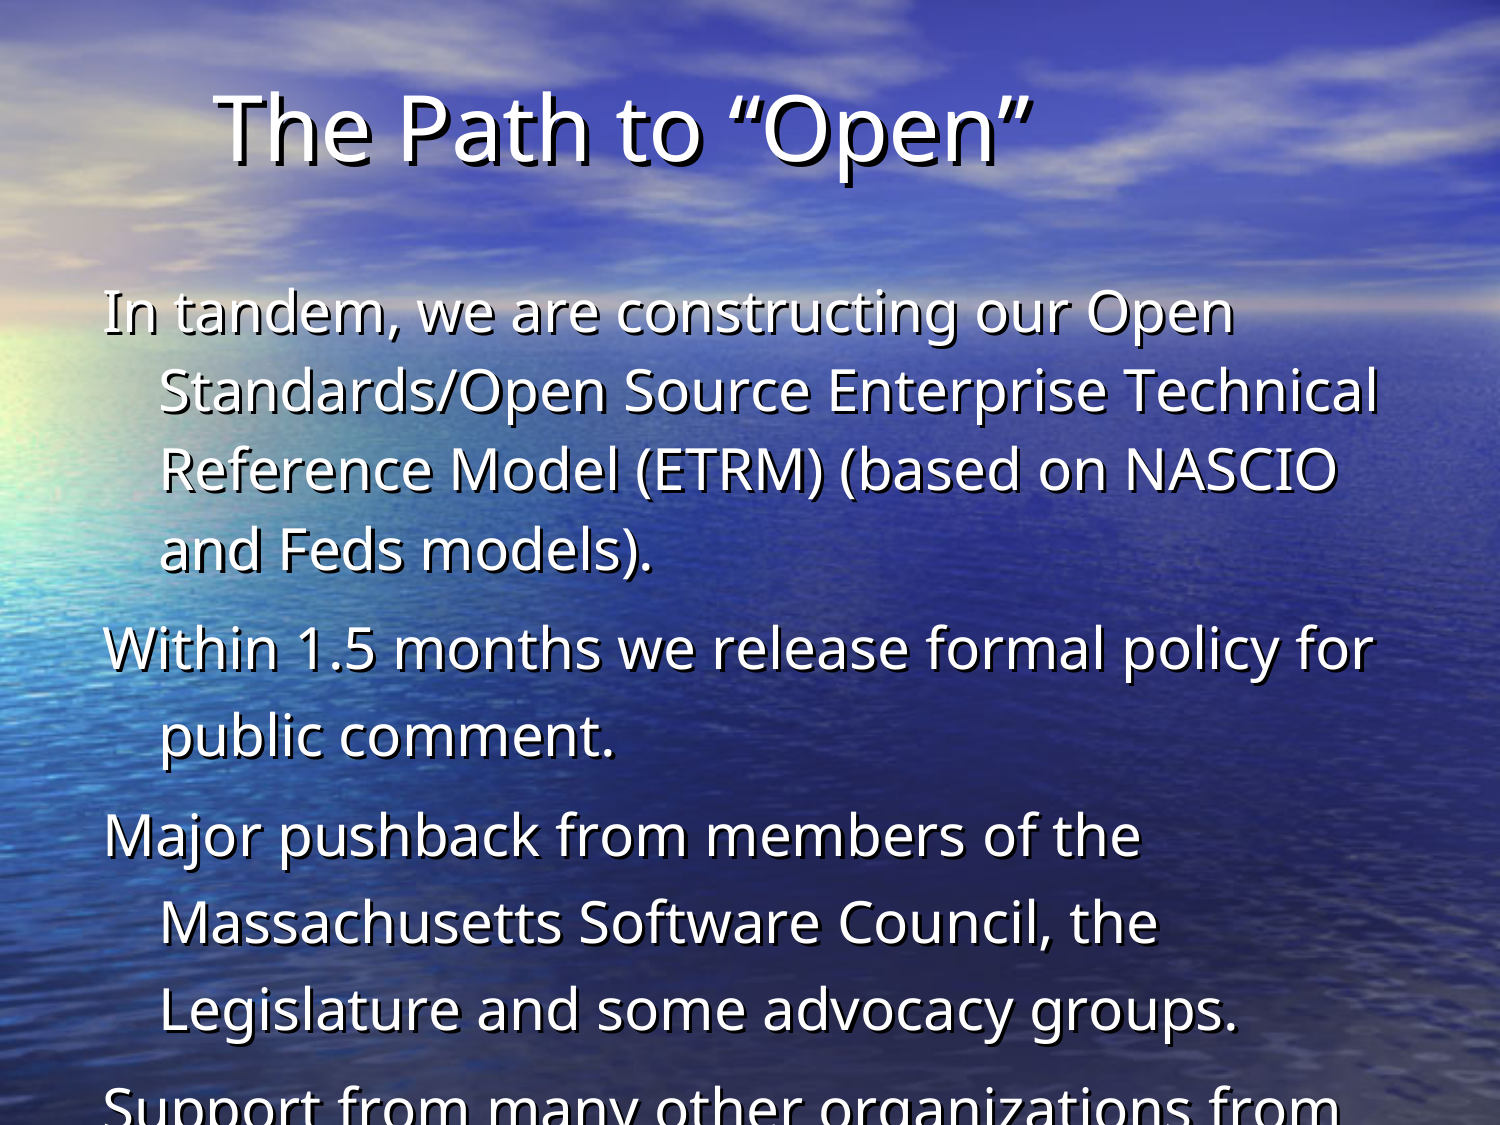

# The Path to “Open”
In tandem, we are constructing our Open Standards/Open Source Enterprise Technical Reference Model (ETRM) (based on NASCIO and Feds models).
Within 1.5 months we release formal policy for public comment.
Major pushback from members of the Massachusetts Software Council, the Legislature and some advocacy groups.
Support from many other organizations from around the world.